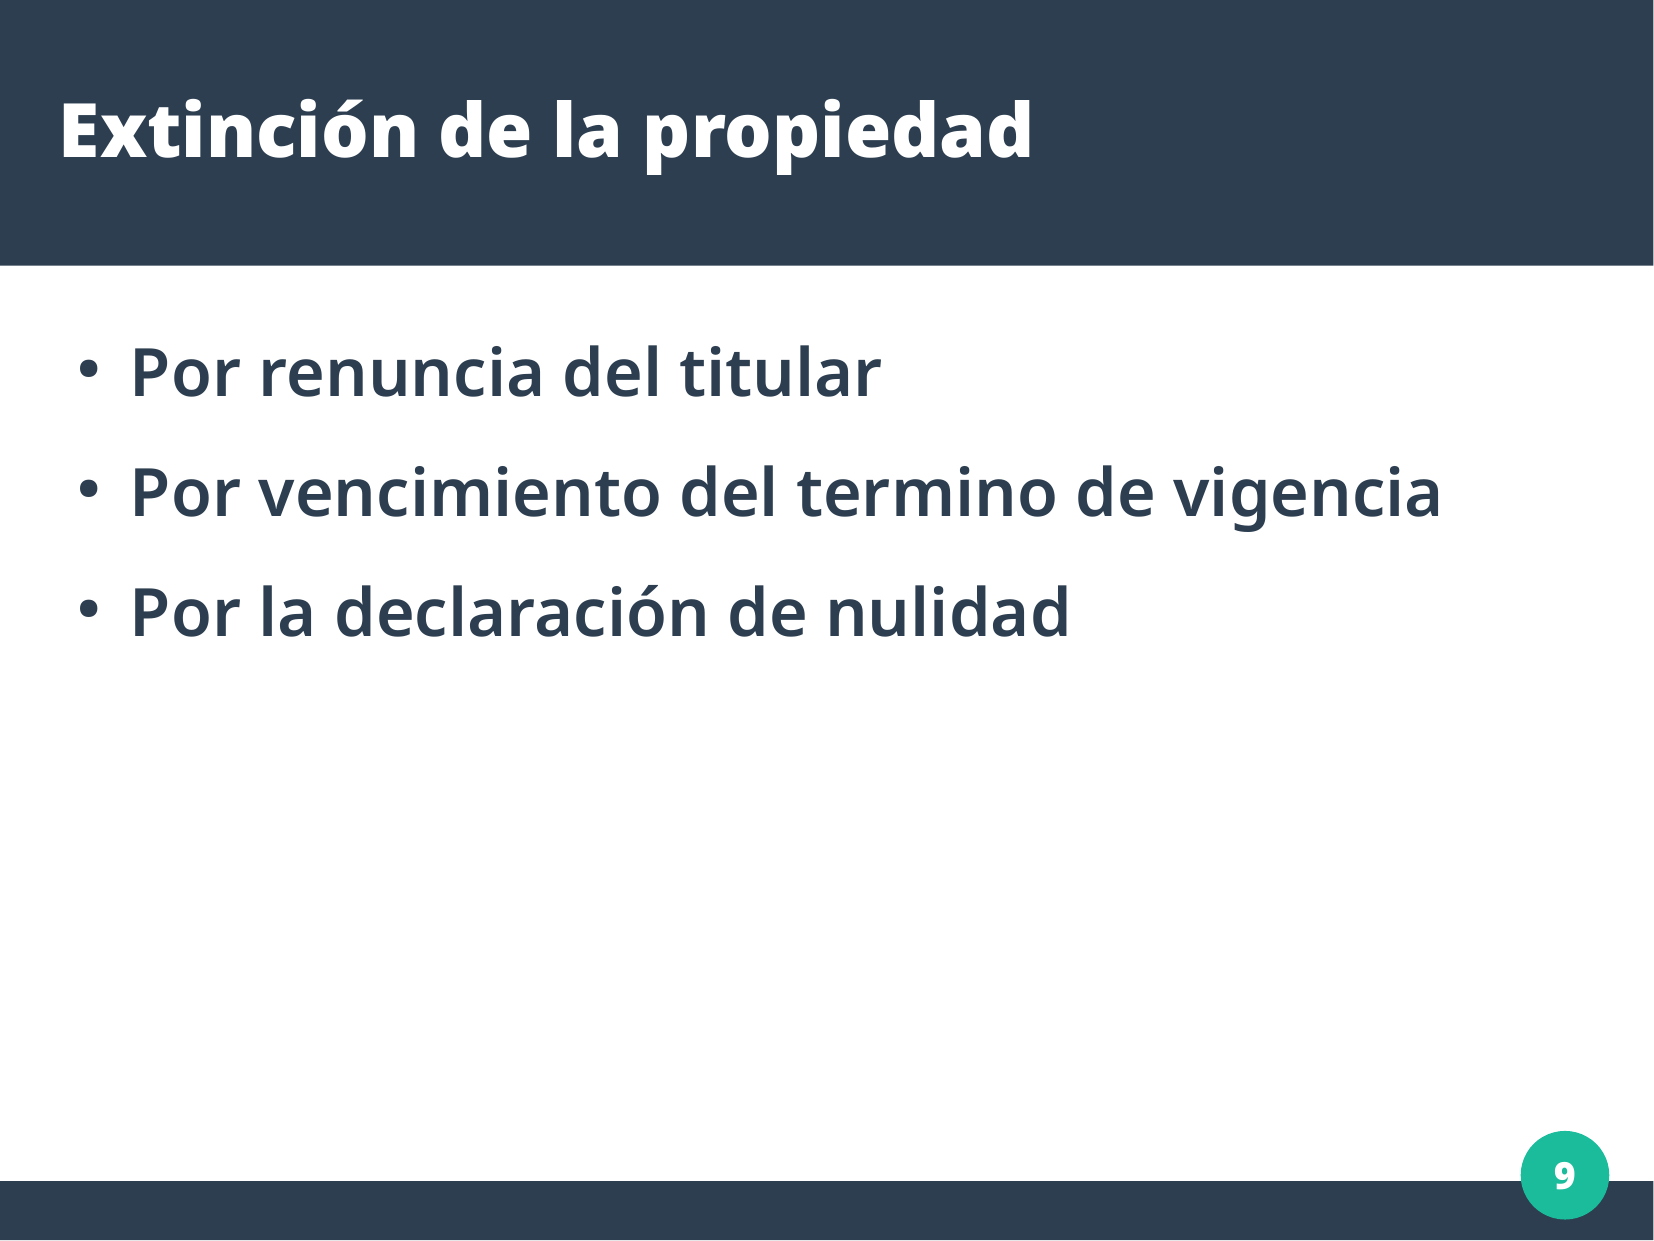

# Extinción de la propiedad
Por renuncia del titular
Por vencimiento del termino de vigencia
Por la declaración de nulidad
9